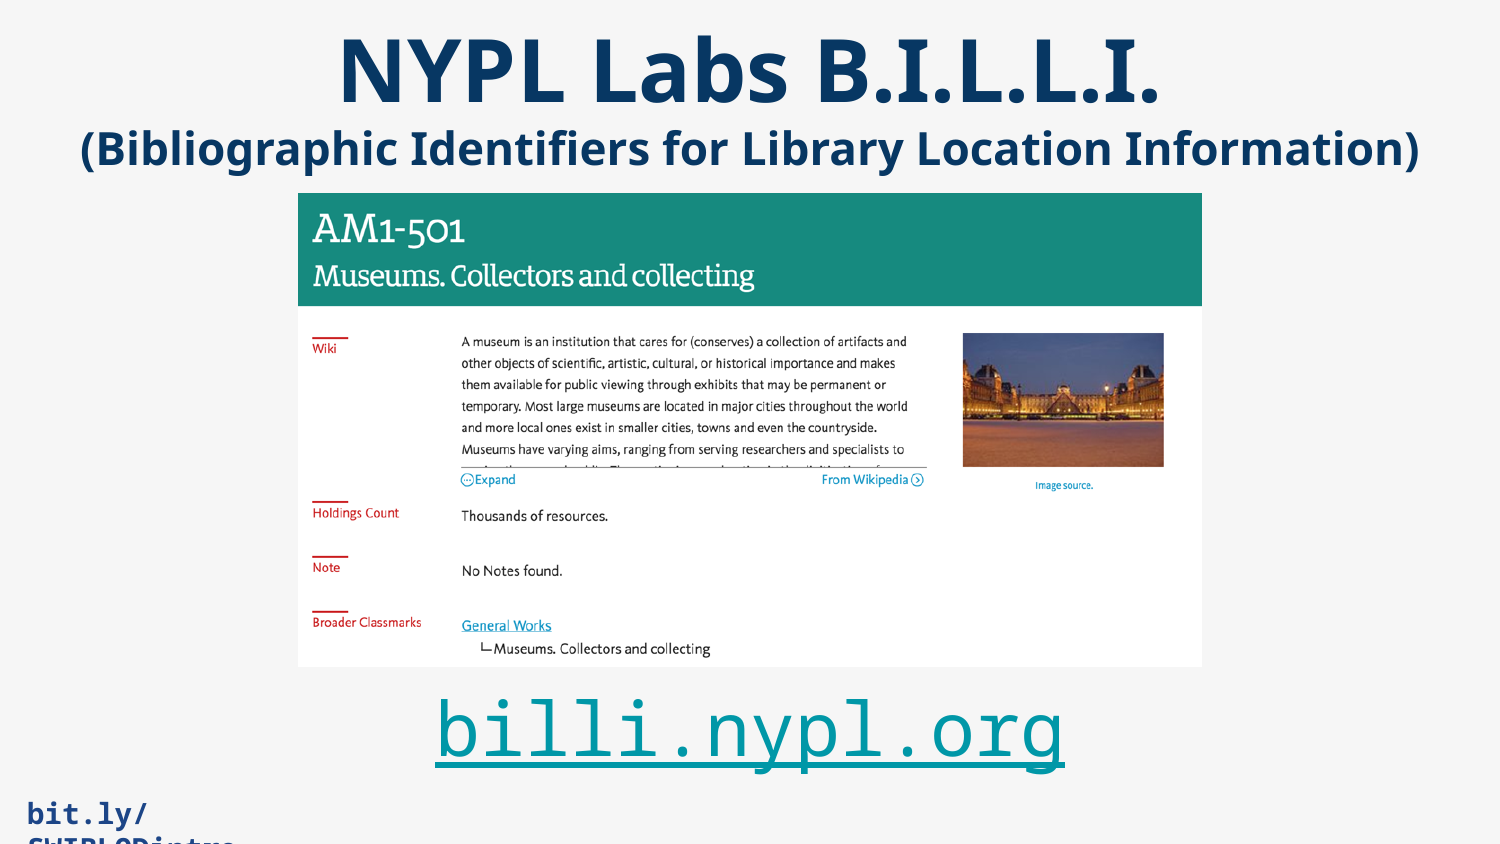

# NYPL Labs B.I.L.L.I. (Bibliographic Identifiers for Library Location Information)
billi.nypl.org